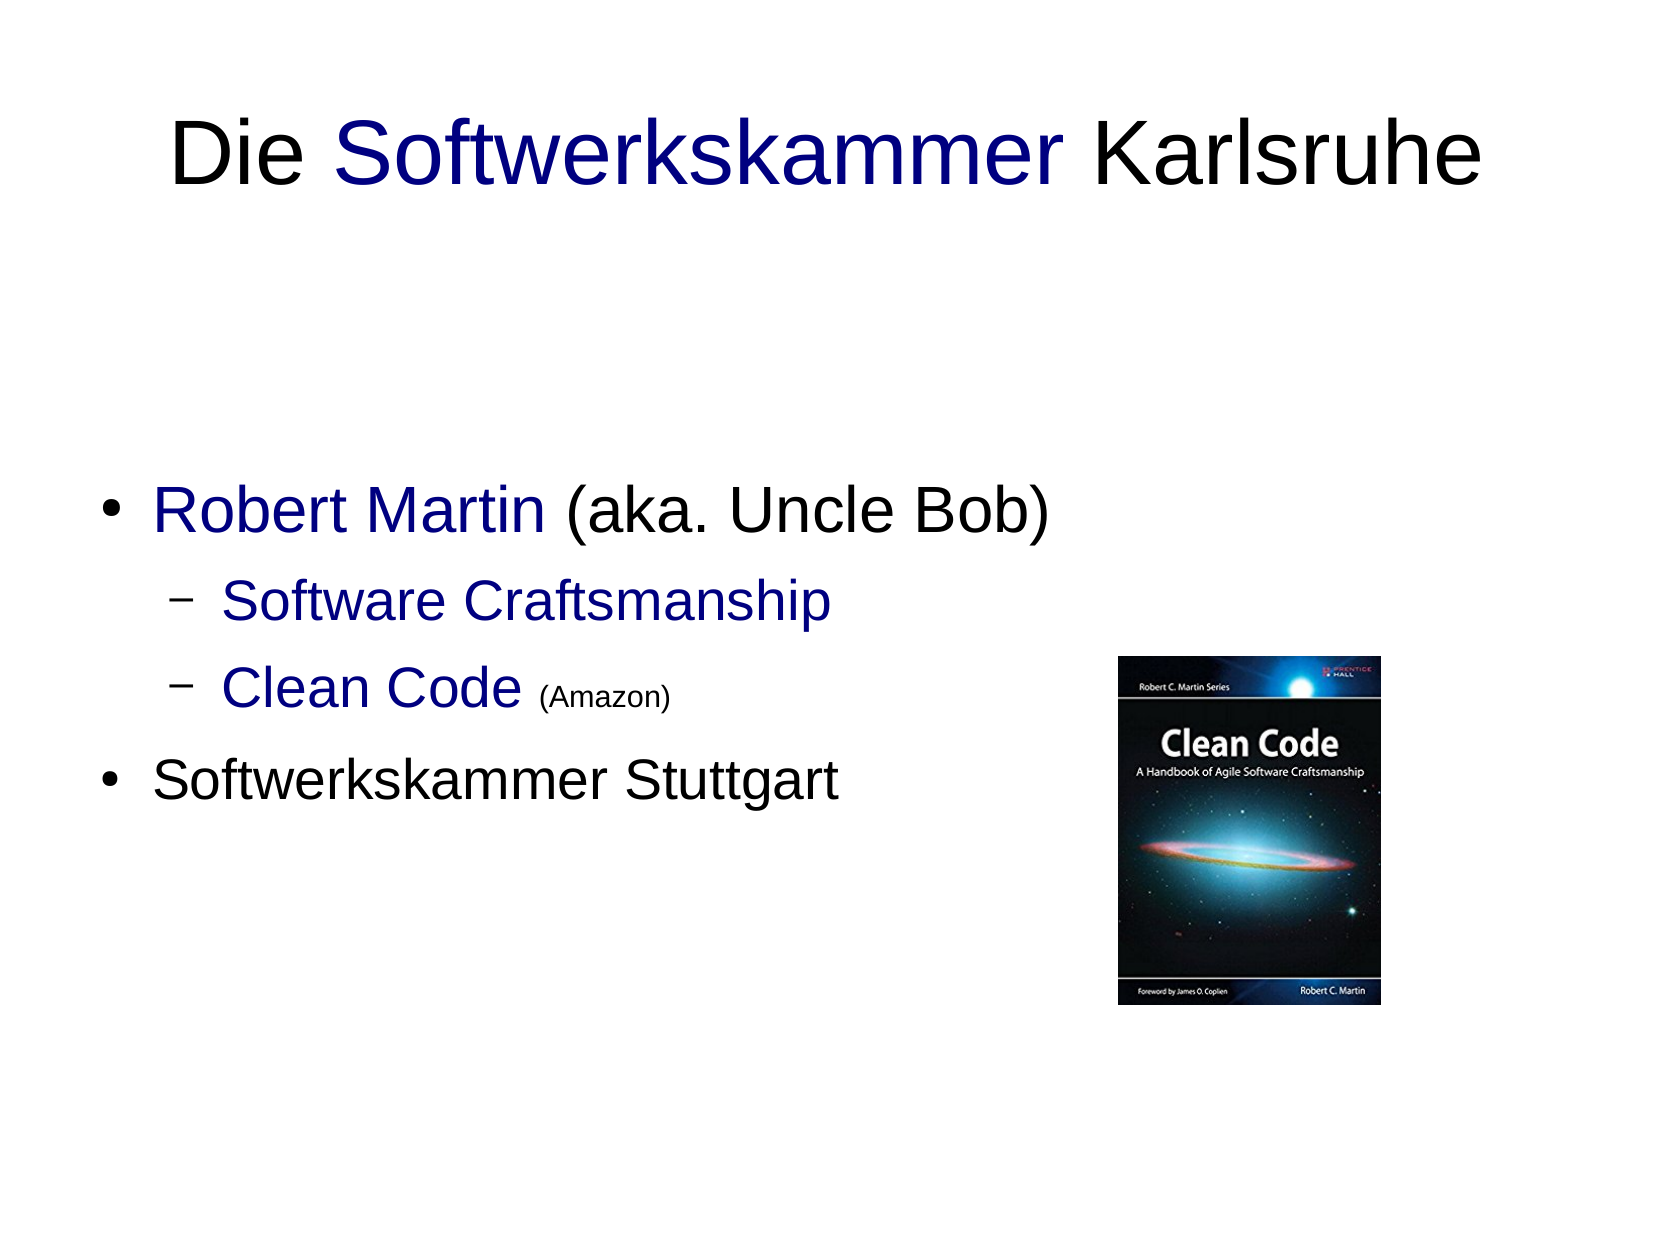

# Die Softwerkskammer Karlsruhe
Robert Martin (aka. Uncle Bob)
Software Craftsmanship
Clean Code (Amazon)
Softwerkskammer Stuttgart